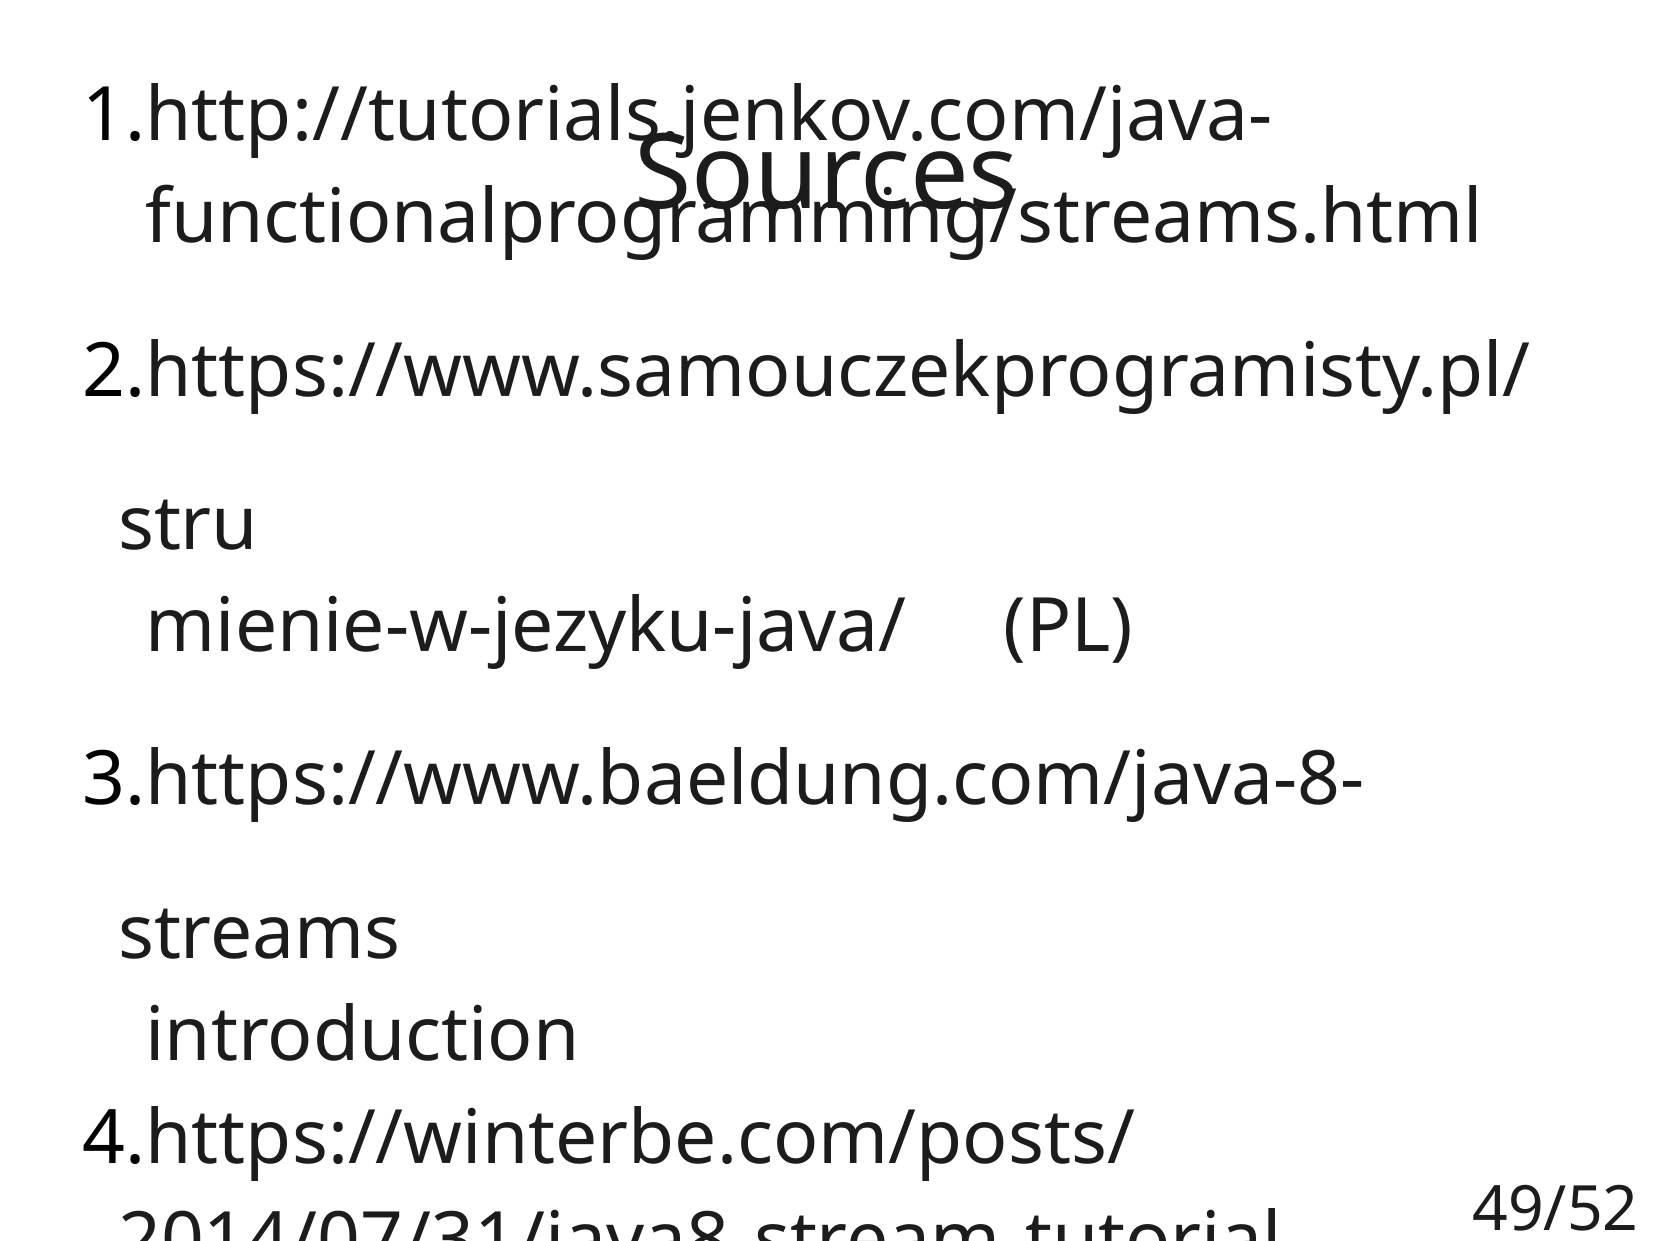

http://tutorials.jenkov.com/java-
functionalprogramming/streams.html
https://www.samouczekprogramisty.pl/stru
mienie-w-jezyku-java/ 		(PL)
https://www.baeldung.com/java-8-streams
introduction
https://winterbe.com/posts/2014/07/31/java8-stream-tutorial-examples/
# Sources